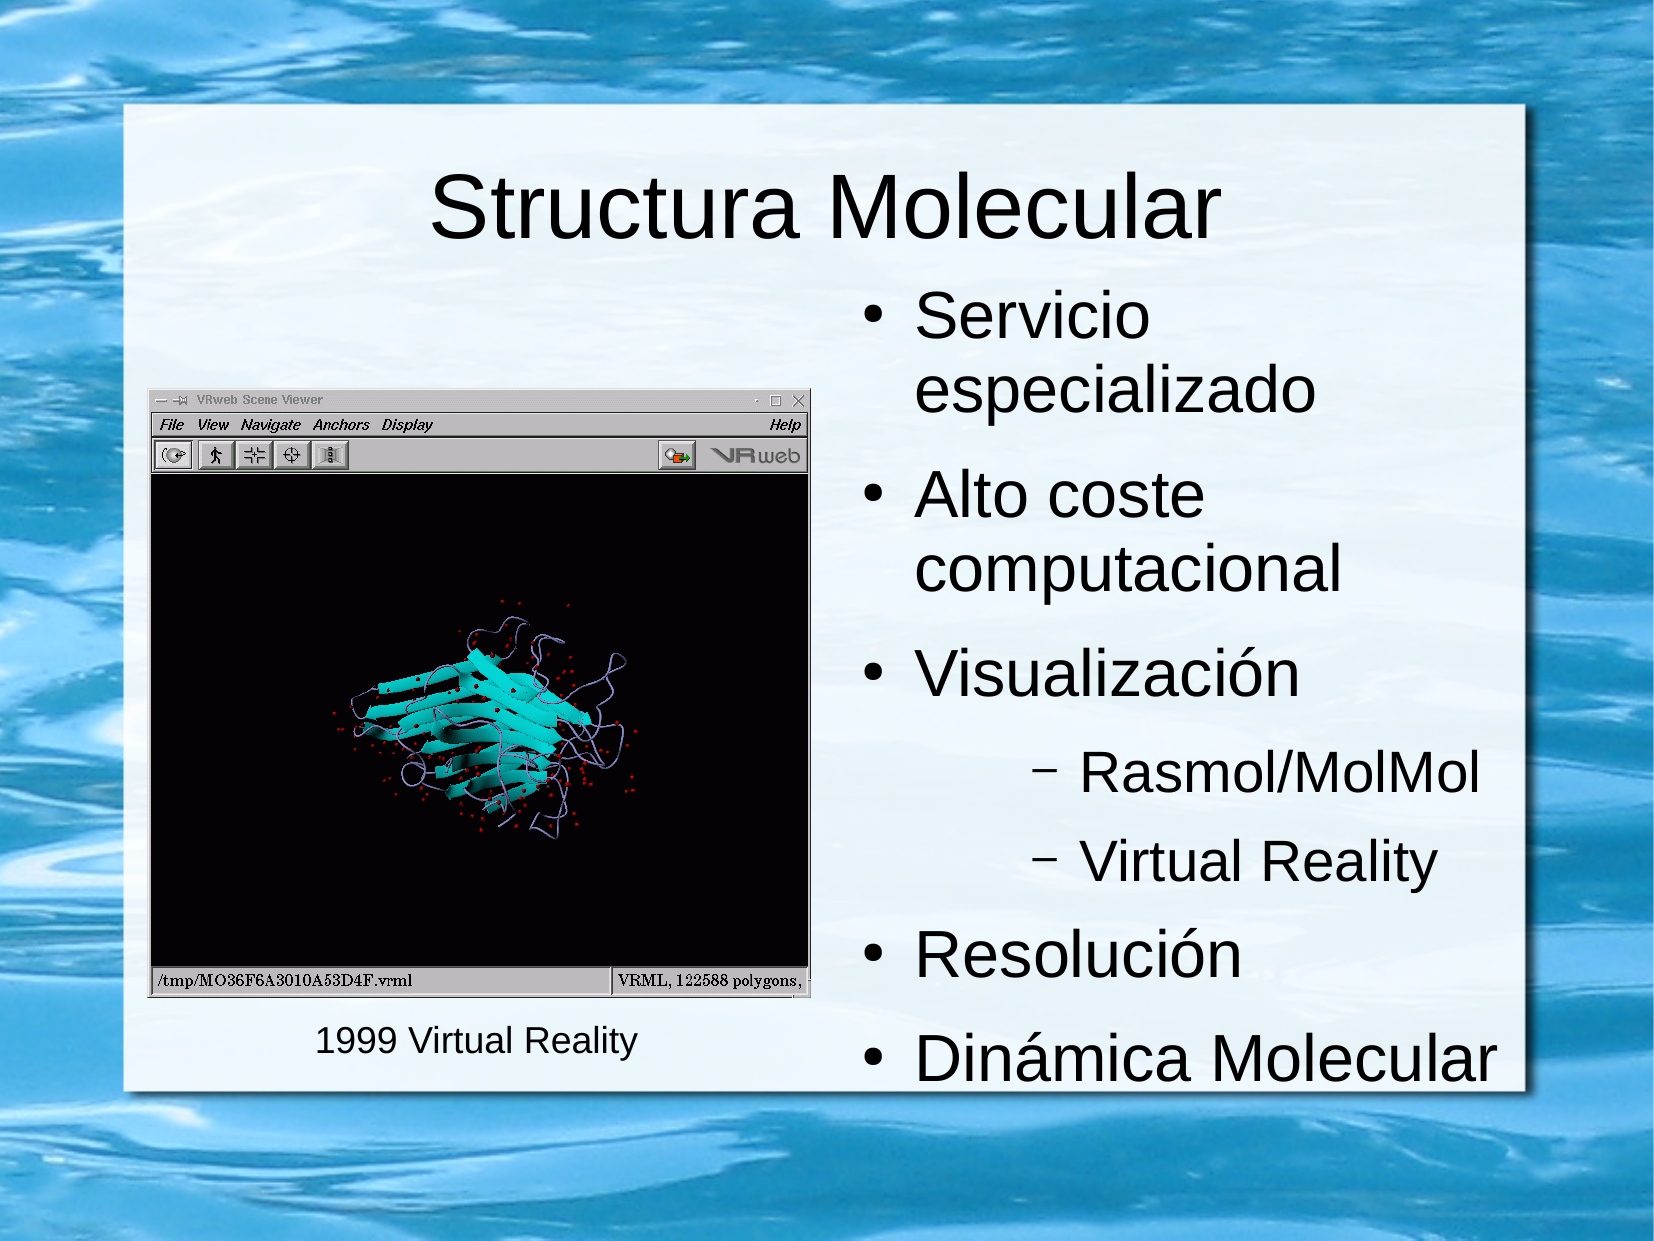

# Structura Molecular
Servicio especializado
Alto coste computacional
Visualización
Rasmol/MolMol
Virtual Reality
Resolución
Dinámica Molecular
1999 Virtual Reality